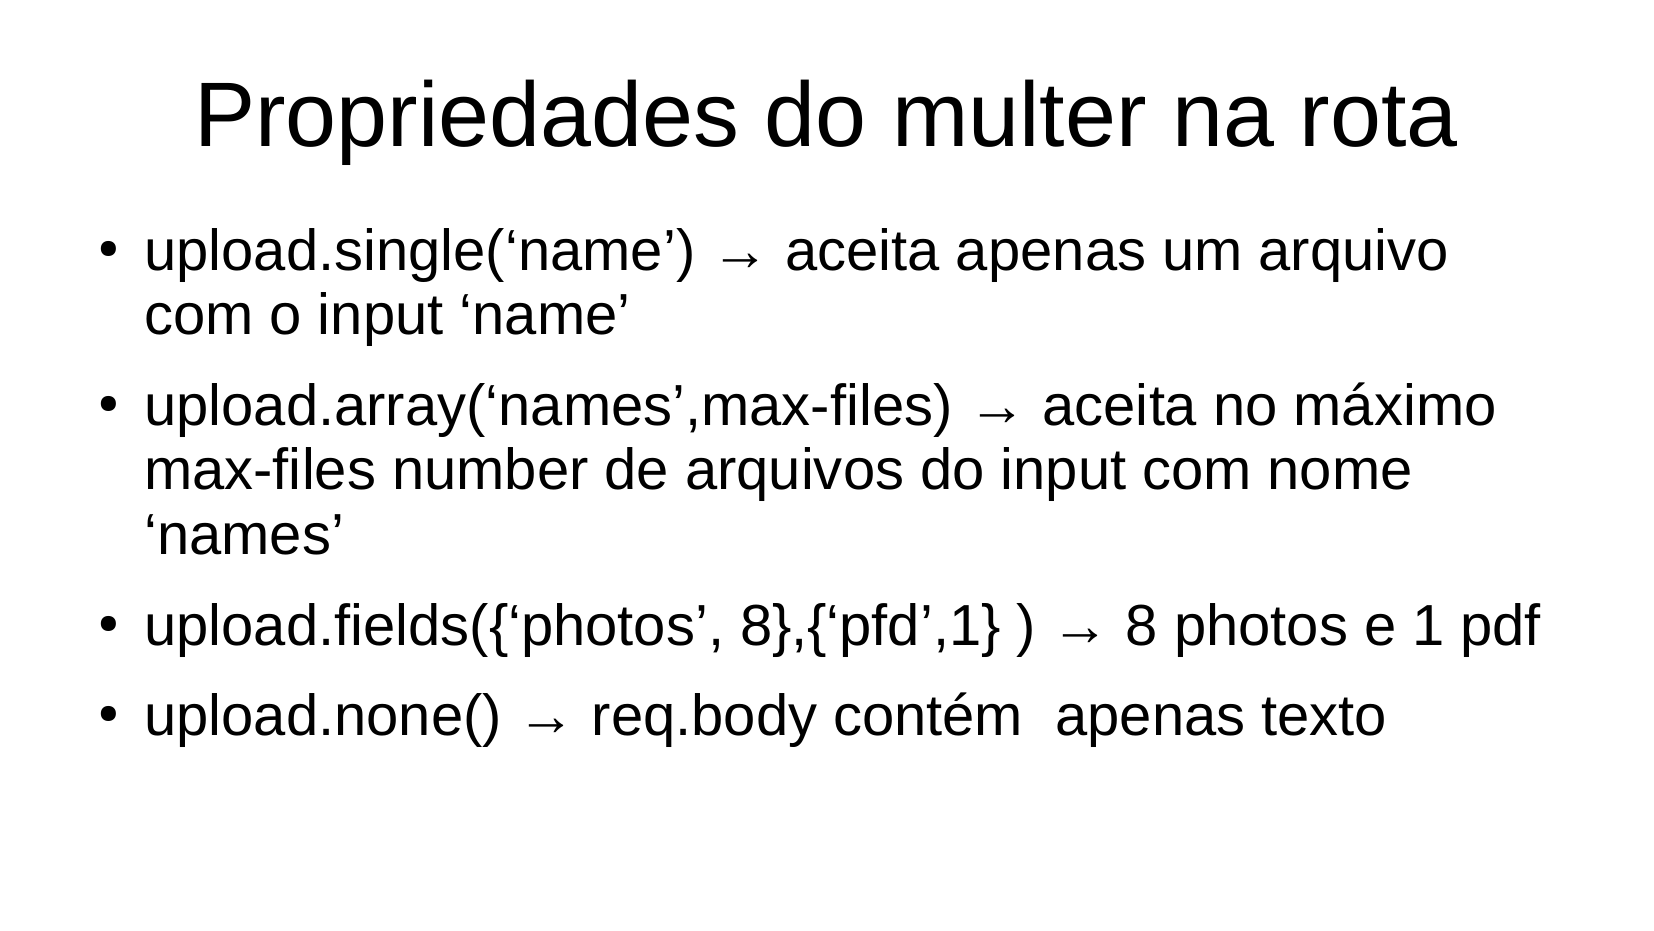

# Propriedades do multer na rota
upload.single(‘name’) → aceita apenas um arquivo com o input ‘name’
upload.array(‘names’,max-files) → aceita no máximo max-files number de arquivos do input com nome ‘names’
upload.fields({‘photos’, 8},{‘pfd’,1} ) → 8 photos e 1 pdf
upload.none() → req.body contém apenas texto